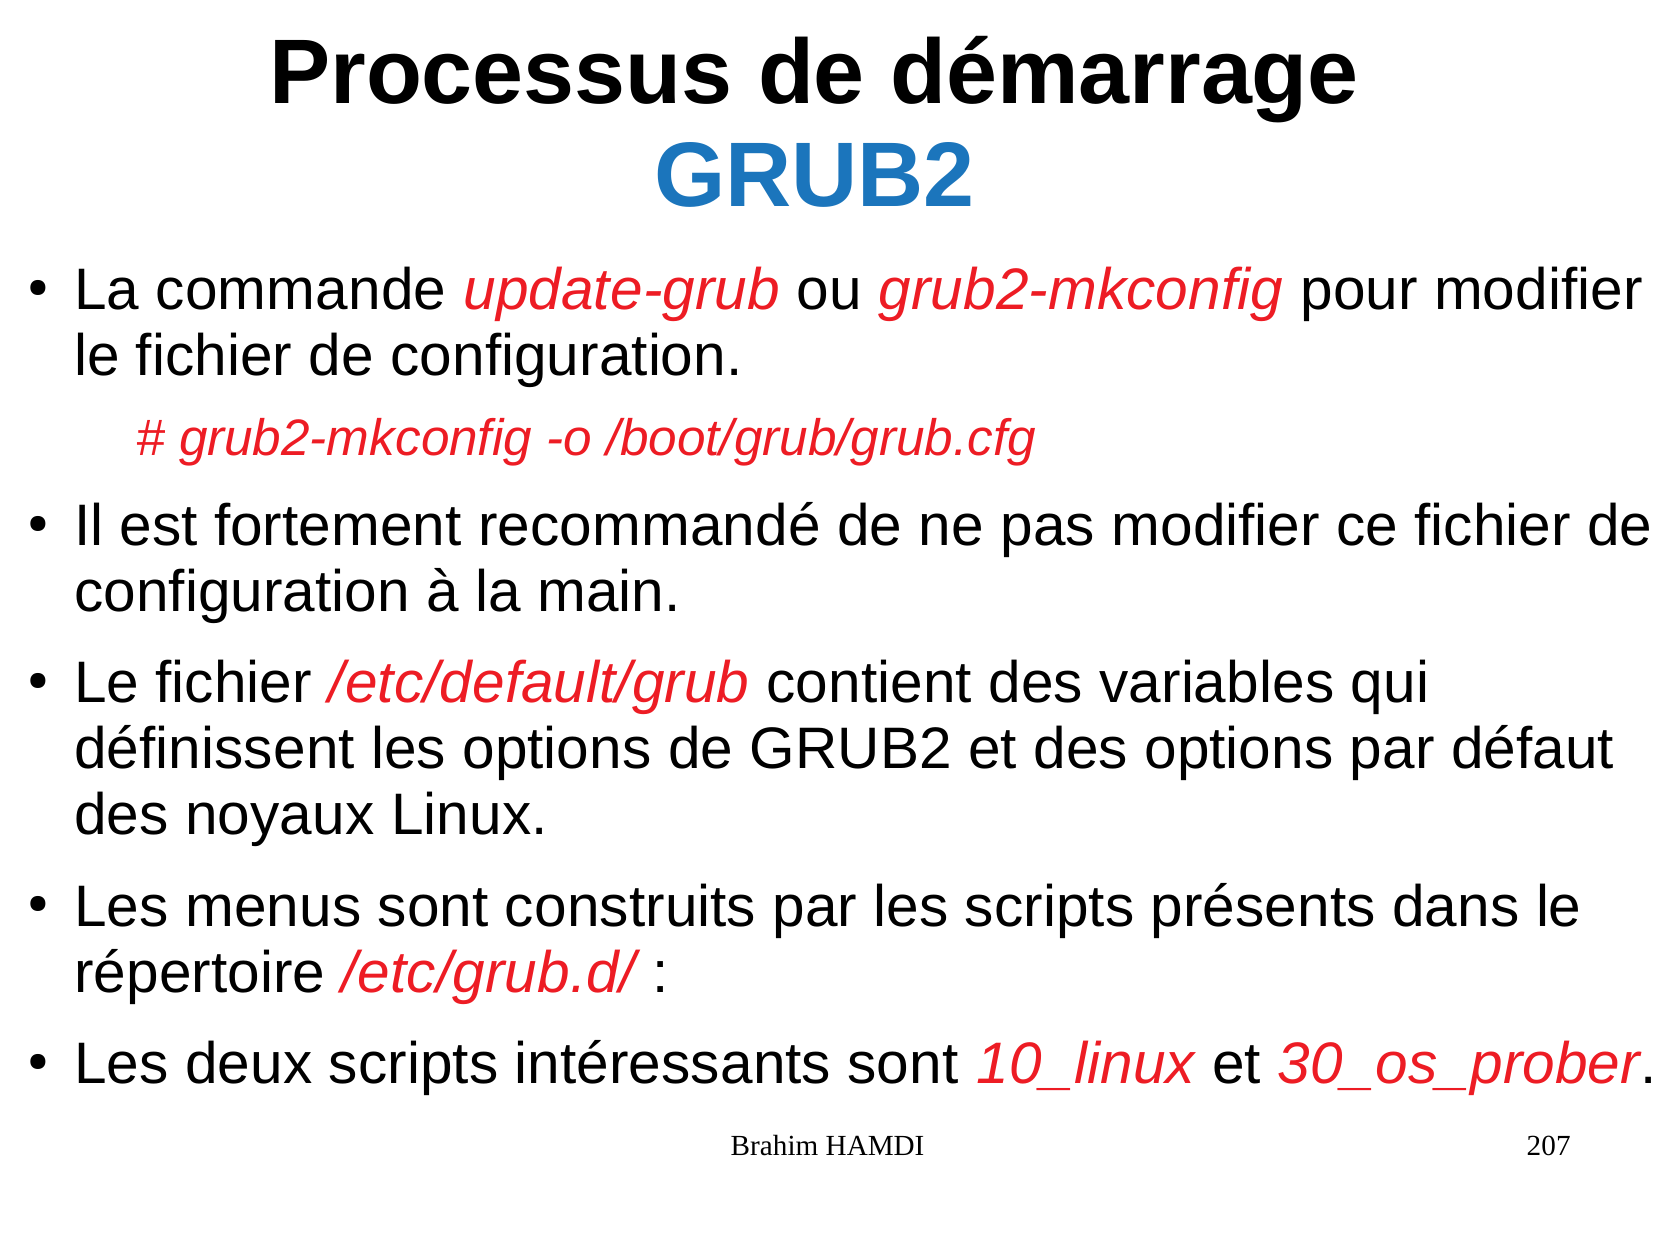

# Processus de démarrage GRUB2
La commande update-grub ou grub2-mkconfig pour modifier le fichier de configuration.
# grub2-mkconfig -o /boot/grub/grub.cfg
Il est fortement recommandé de ne pas modifier ce fichier de configuration à la main.
Le fichier /etc/default/grub contient des variables qui définissent les options de GRUB2 et des options par défaut des noyaux Linux.
Les menus sont construits par les scripts présents dans le répertoire /etc/grub.d/ :
Les deux scripts intéressants sont 10_linux et 30_os_prober.
Brahim HAMDI
207